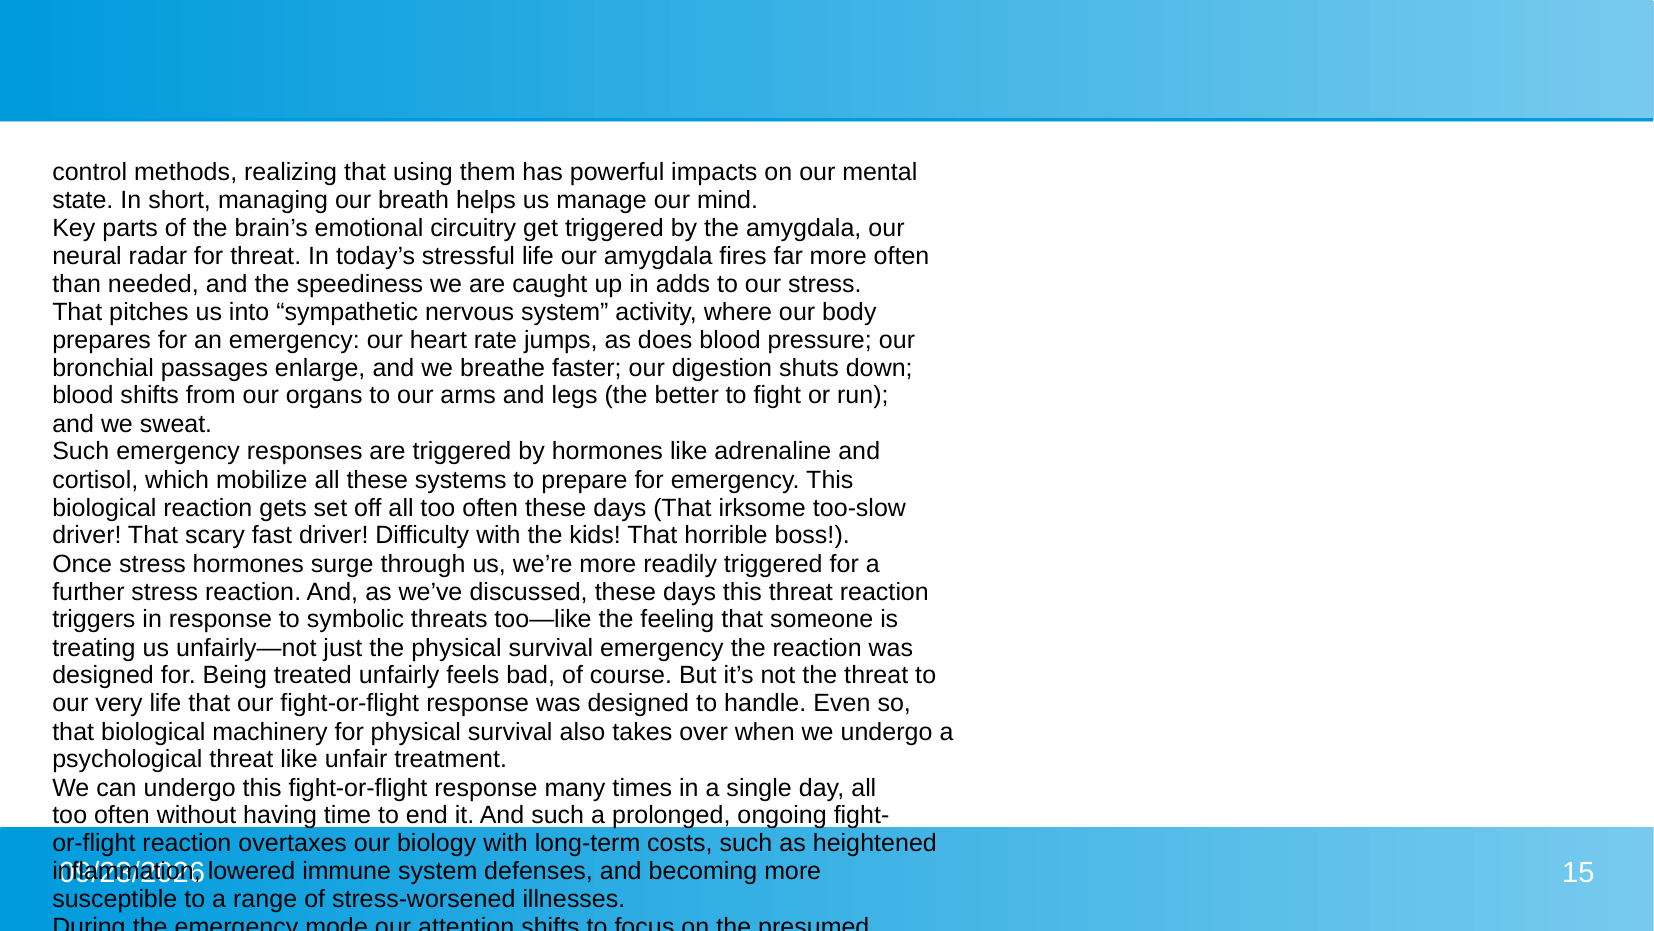

#
control methods, realizing that using them has powerful impacts on our mental
state. In short, managing our breath helps us manage our mind.
Key parts of the brain’s emotional circuitry get triggered by the amygdala, our
neural radar for threat. In today’s stressful life our amygdala fires far more often
than needed, and the speediness we are caught up in adds to our stress.
That pitches us into “sympathetic nervous system” activity, where our body
prepares for an emergency: our heart rate jumps, as does blood pressure; our
bronchial passages enlarge, and we breathe faster; our digestion shuts down;
blood shifts from our organs to our arms and legs (the better to fight or run);
and we sweat.
Such emergency responses are triggered by hormones like adrenaline and
cortisol, which mobilize all these systems to prepare for emergency. This
biological reaction gets set off all too often these days (That irksome too-slow
driver! That scary fast driver! Difficulty with the kids! That horrible boss!).
Once stress hormones surge through us, we’re more readily triggered for a
further stress reaction. And, as we’ve discussed, these days this threat reaction
triggers in response to symbolic threats too—like the feeling that someone is
treating us unfairly—not just the physical survival emergency the reaction was
designed for. Being treated unfairly feels bad, of course. But it’s not the threat to
our very life that our fight-or-flight response was designed to handle. Even so,
that biological machinery for physical survival also takes over when we undergo a
psychological threat like unfair treatment.
We can undergo this fight-or-flight response many times in a single day, all
too often without having time to end it. And such a prolonged, ongoing fight-
or-flight reaction overtaxes our biology with long-term costs, such as heightened
inflammation, lowered immune system defenses, and becoming more
susceptible to a range of stress-worsened illnesses.
During the emergency mode our attention shifts to focus on the presumed
threat—even when we’re trying to get something else more important done, we
stay preoccupied by what upsets us. The response is so strong that we might find
ourselves thinking about that threat and how to handle it even when we at two
a.m. As we read in chapter 2 this kind of anxious worry serves no useful purpose.
15